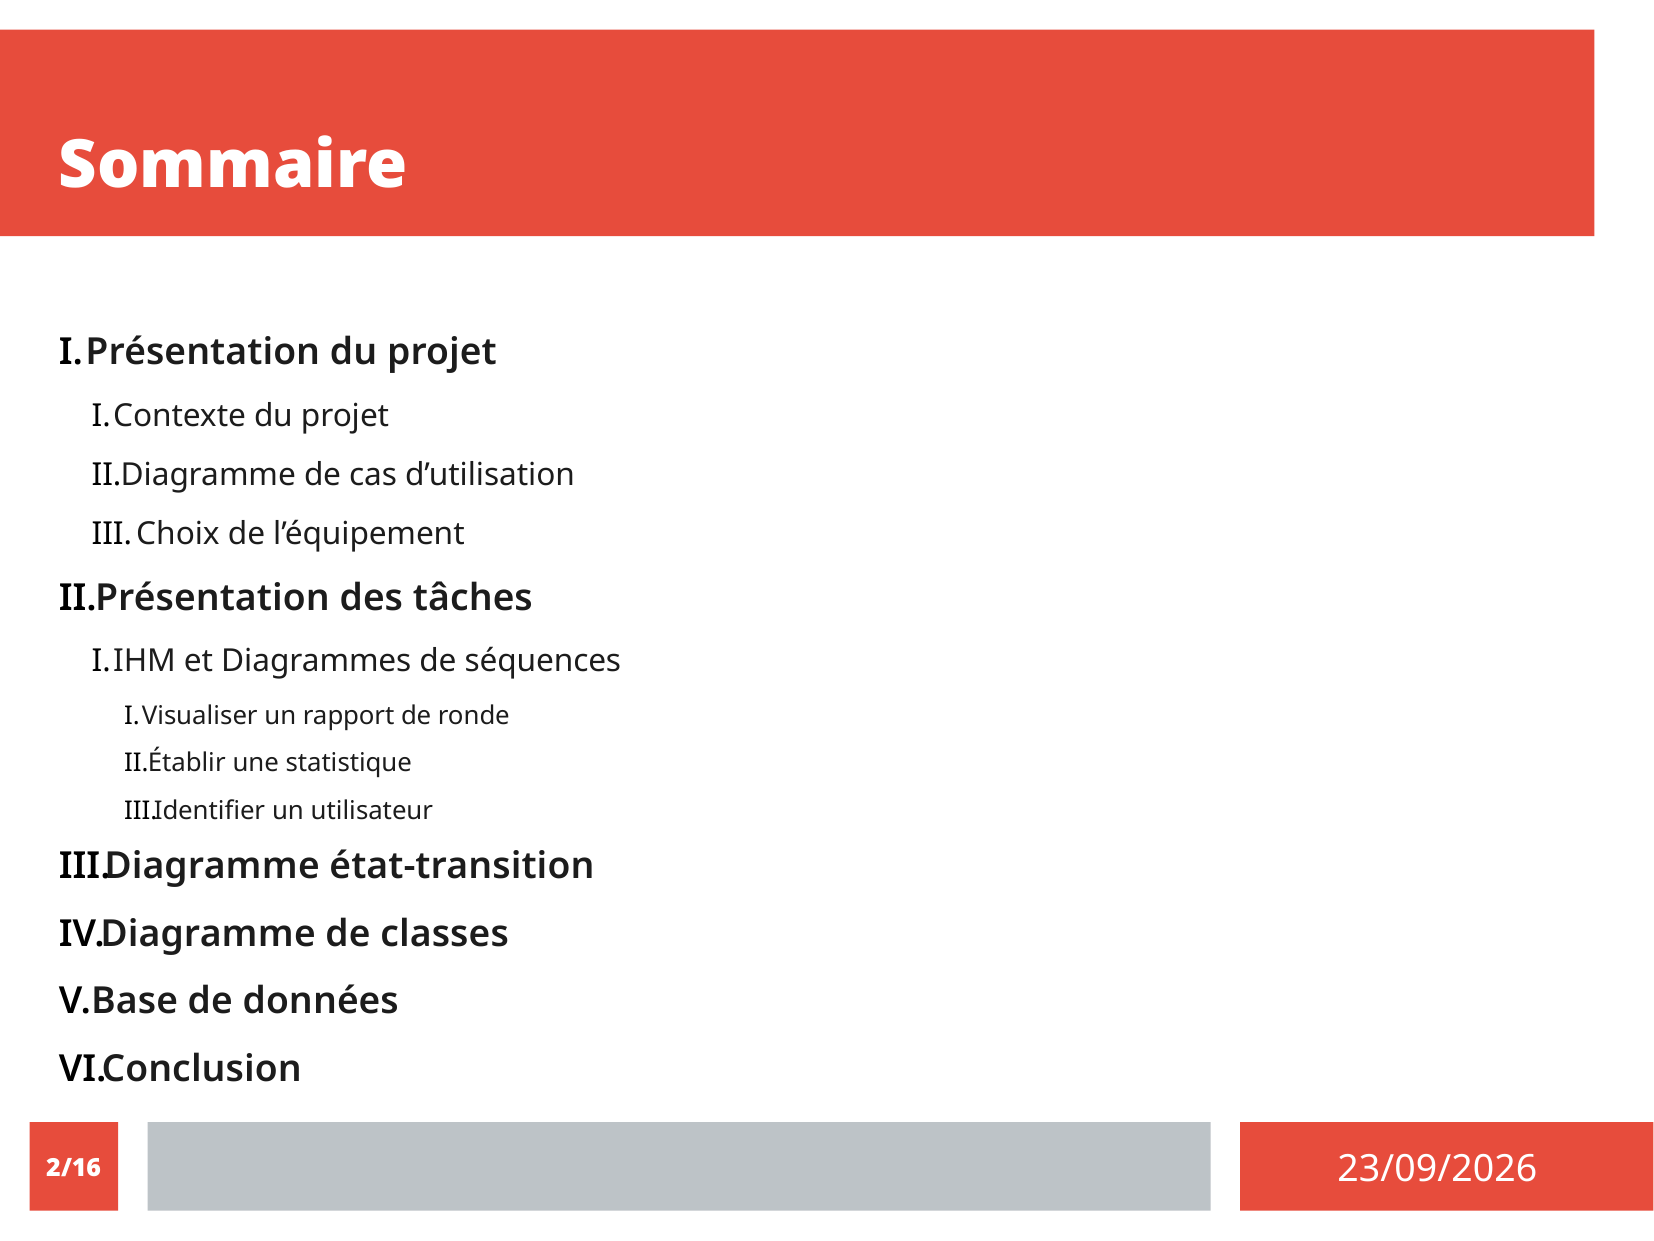

# Sommaire
 Présentation du projet
 Contexte du projet
 Diagramme de cas d’utilisation
 Choix de l’équipement
 Présentation des tâches
 IHM et Diagrammes de séquences
 Visualiser un rapport de ronde
 Établir une statistique
 Identifier un utilisateur
 Diagramme état-transition
 Diagramme de classes
 Base de données
 Conclusion
2